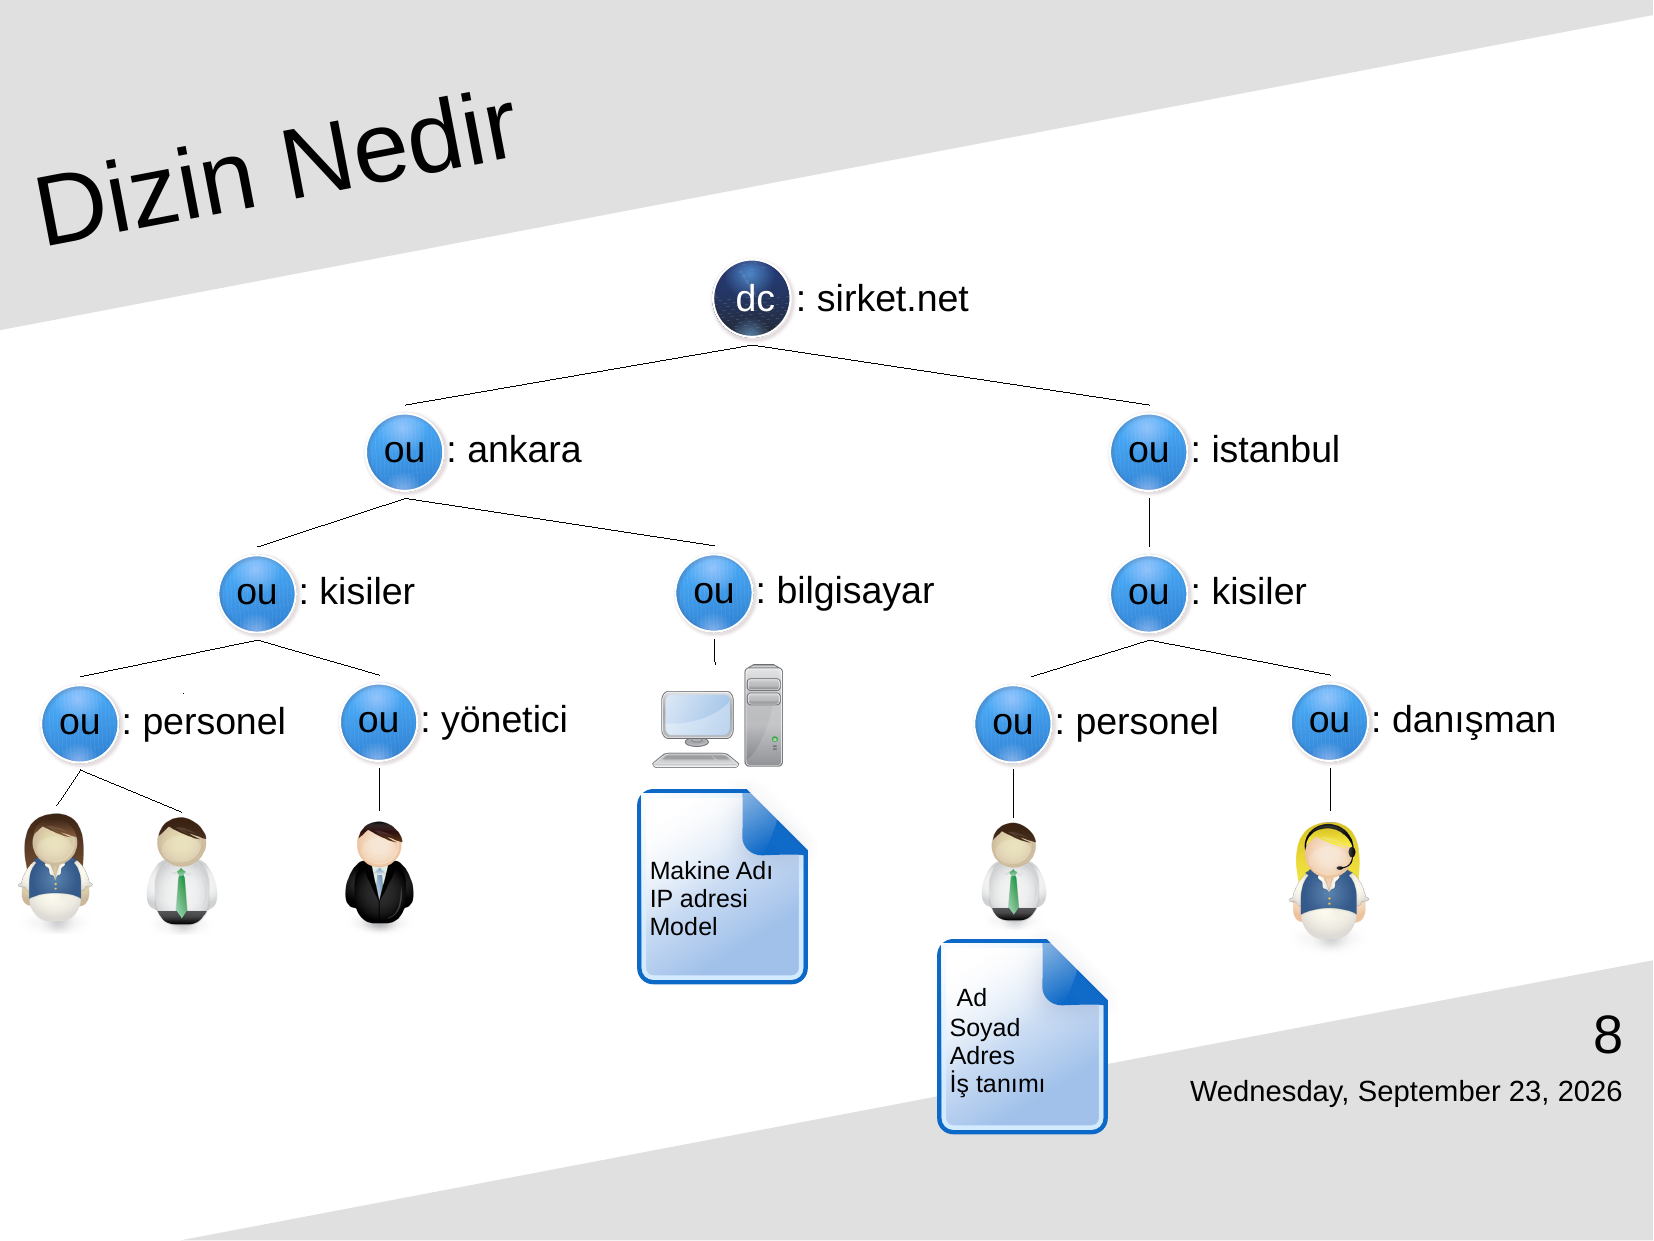

# Dizin Nedir
dc : sirket.net
ou : ankara
ou : istanbul
ou : bilgisayar
ou : kisiler
ou : kisiler
ou : yönetici
ou : danışman
ou : personel
ou : personel
 Makine Adı
 IP adresi
 Model
 Ad
 Soyad
 Adres
 İş tanımı
8